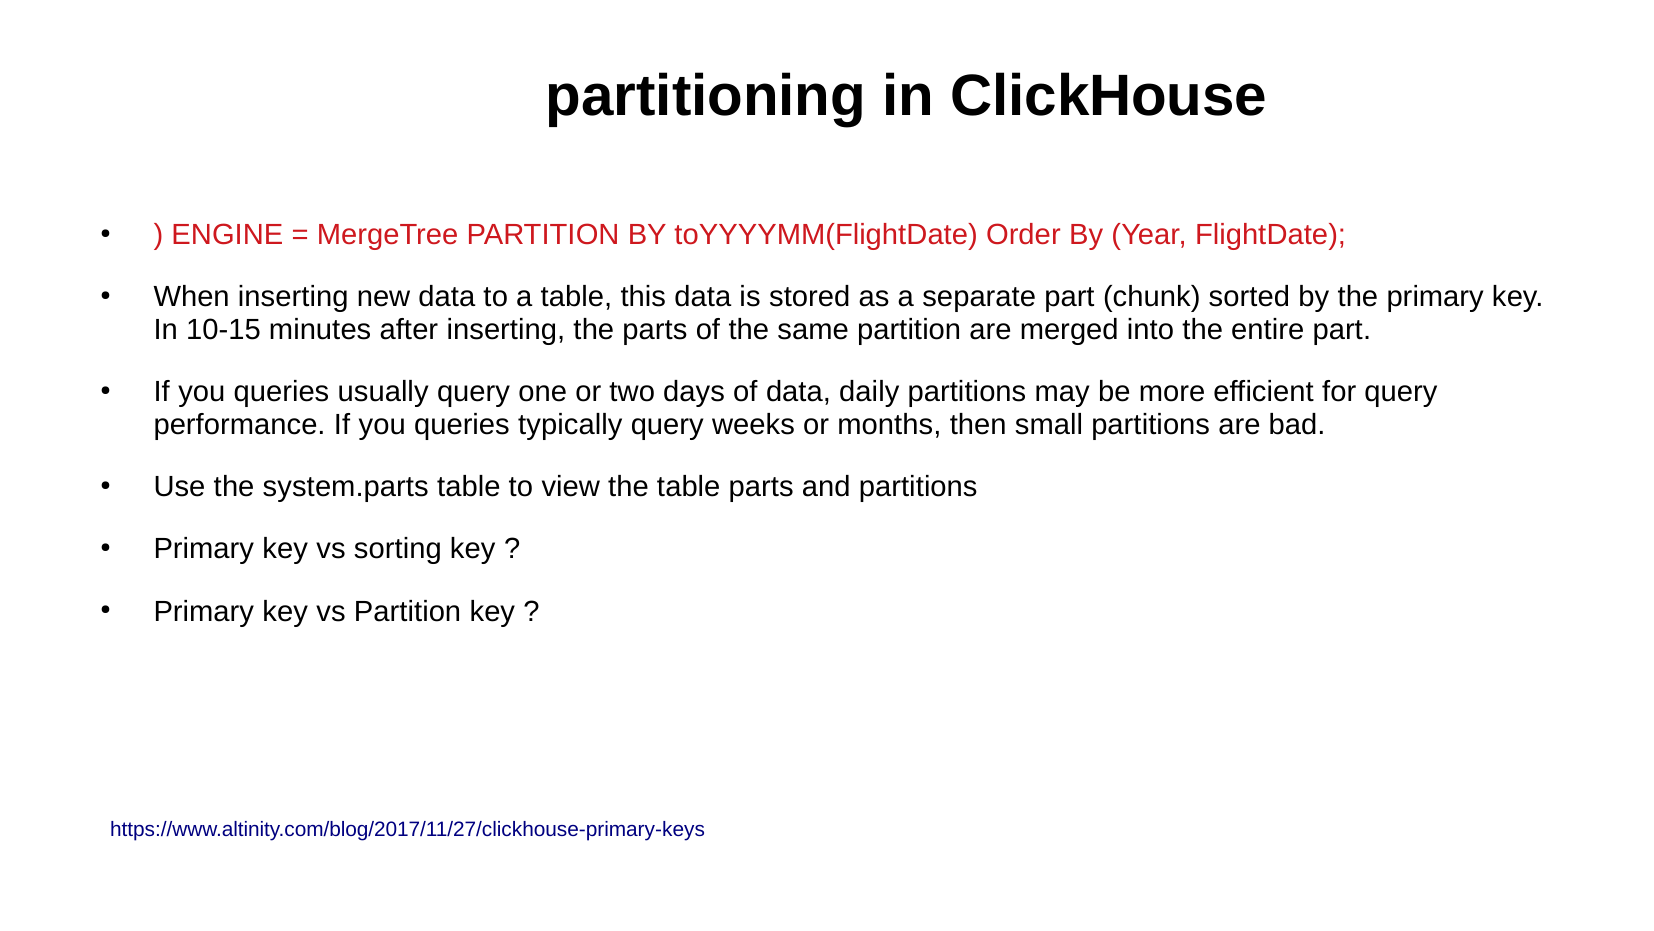

partitioning in ClickHouse
# ) ENGINE = MergeTree PARTITION BY toYYYYMM(FlightDate) Order By (Year, FlightDate);
When inserting new data to a table, this data is stored as a separate part (chunk) sorted by the primary key. In 10-15 minutes after inserting, the parts of the same partition are merged into the entire part.
If you queries usually query one or two days of data, daily partitions may be more efficient for query performance. If you queries typically query weeks or months, then small partitions are bad.
Use the system.parts table to view the table parts and partitions
Primary key vs sorting key ?
Primary key vs Partition key ?
https://www.altinity.com/blog/2017/11/27/clickhouse-primary-keys